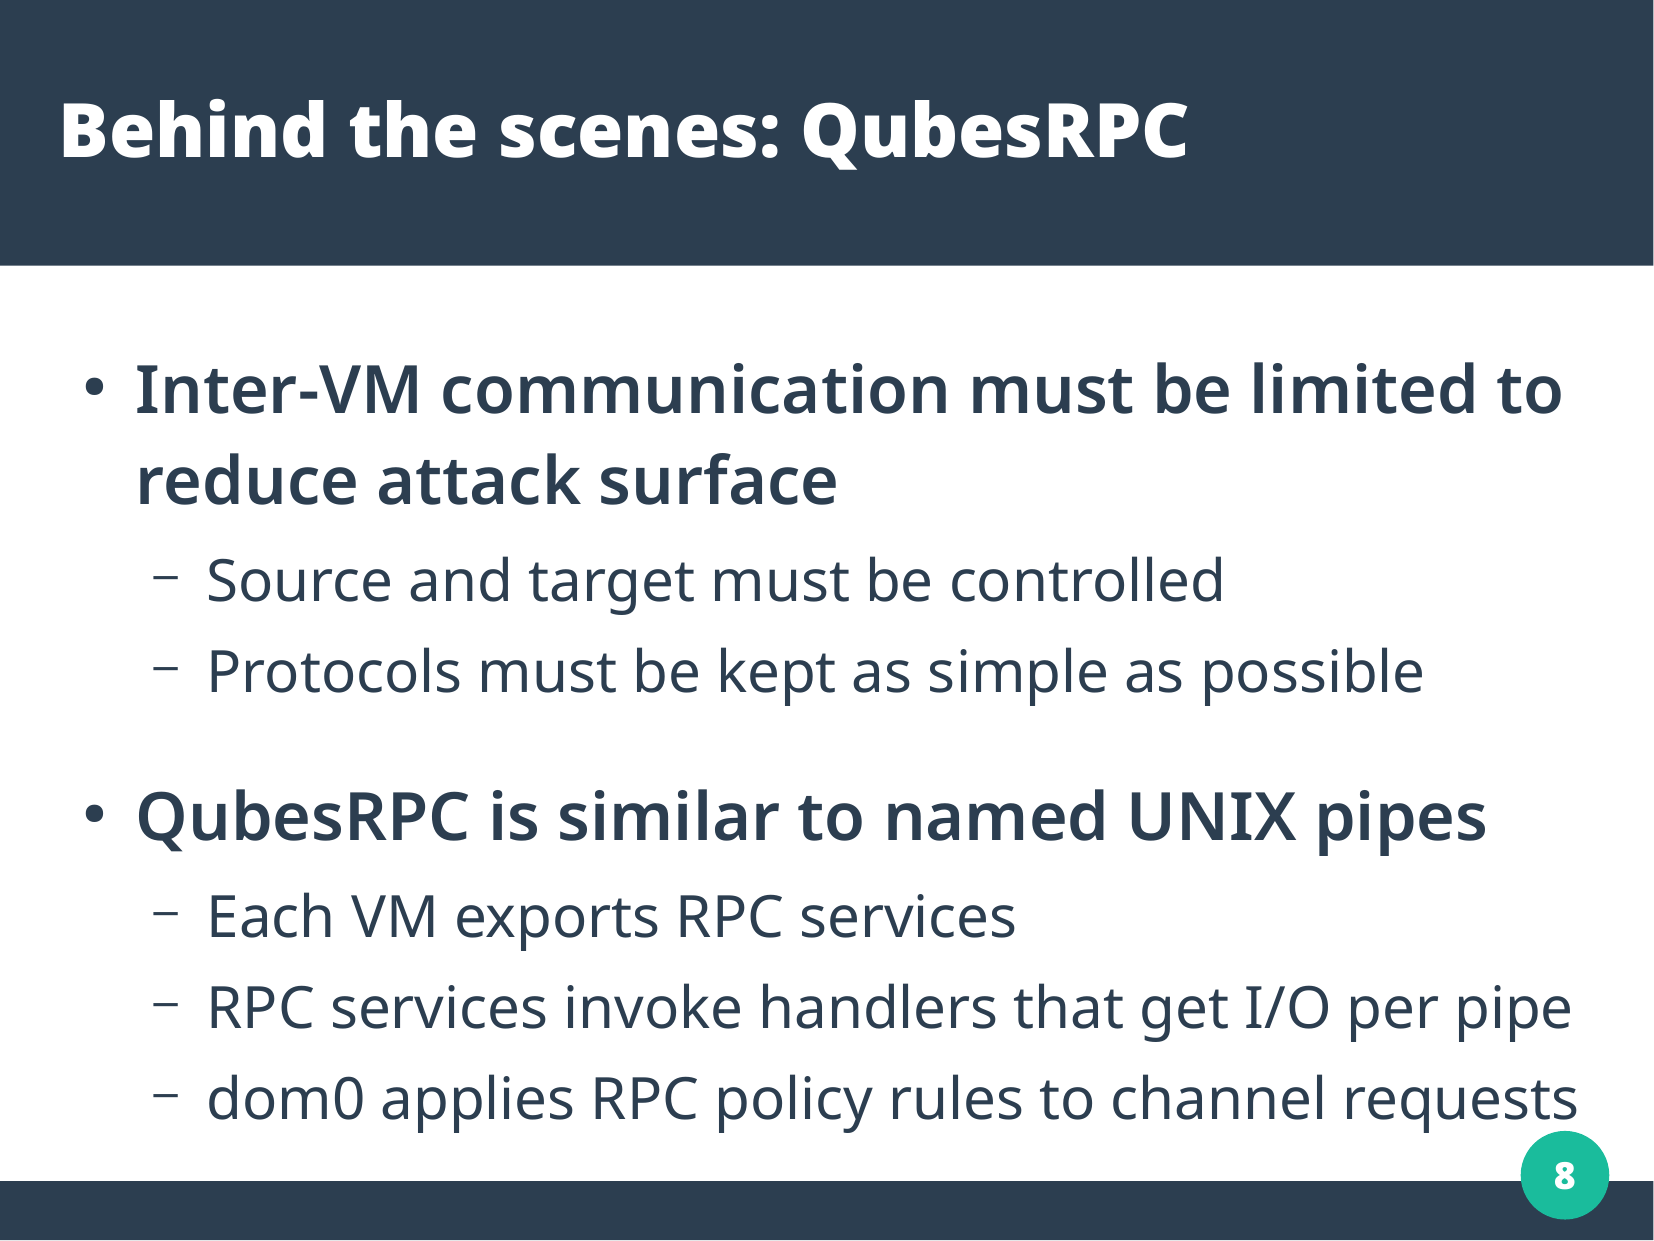

# Behind the scenes: QubesRPC
Inter-VM communication must be limited to reduce attack surface
Source and target must be controlled
Protocols must be kept as simple as possible
QubesRPC is similar to named UNIX pipes
Each VM exports RPC services
RPC services invoke handlers that get I/O per pipe
dom0 applies RPC policy rules to channel requests
8